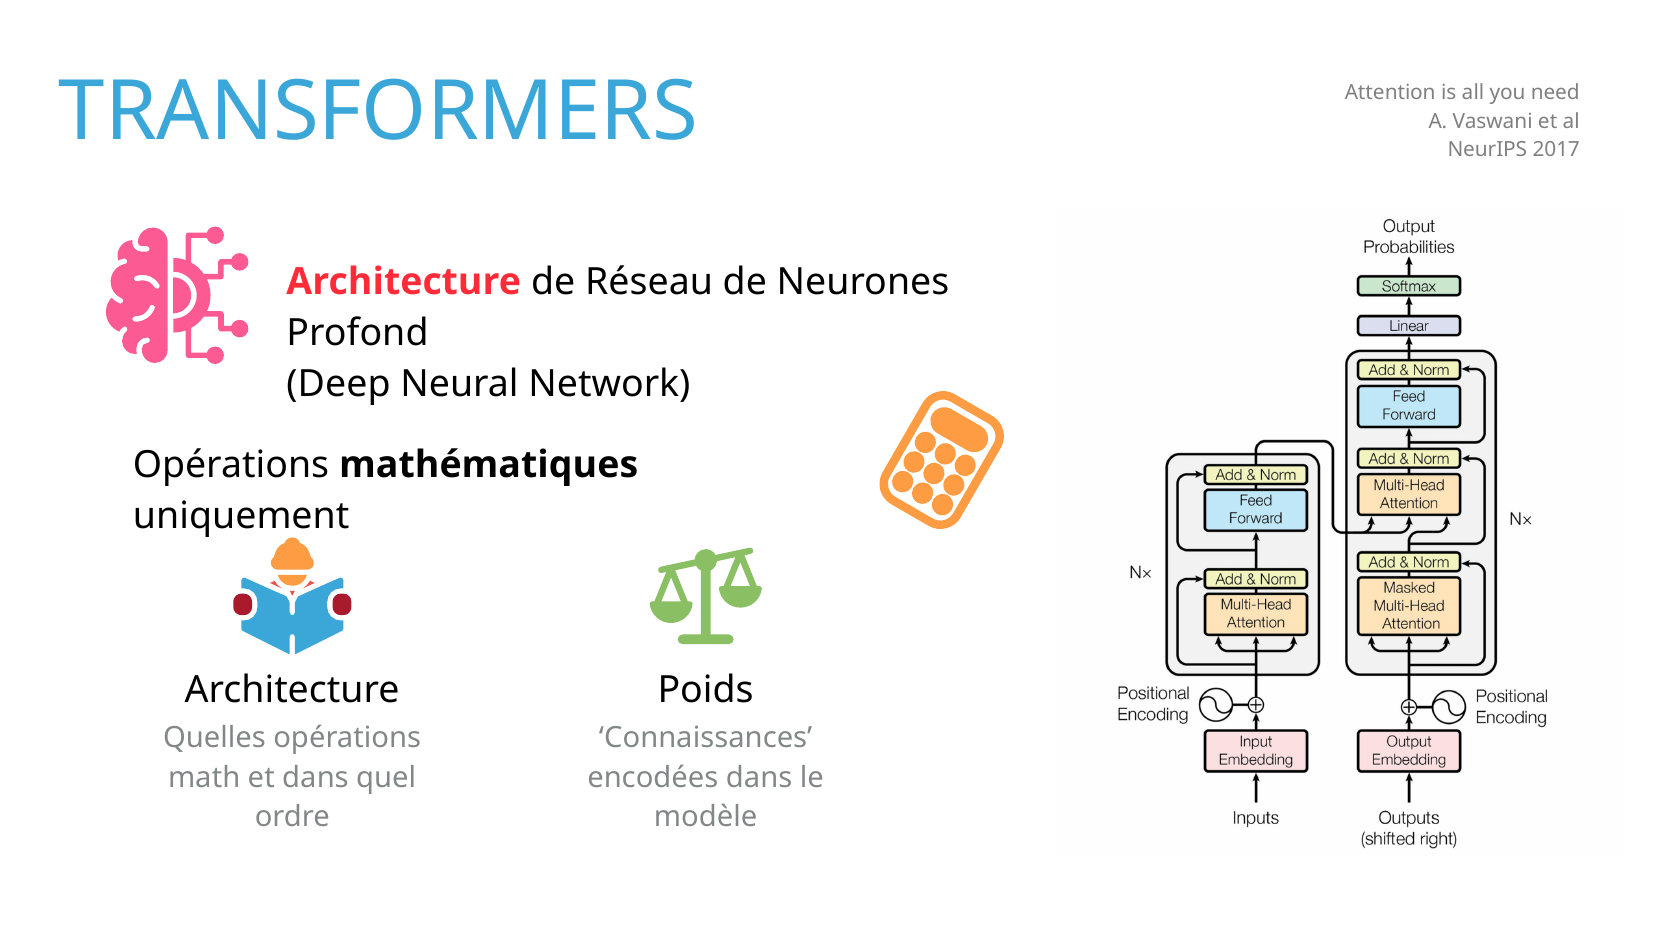

# Transformers
Attention is all you need
A. Vaswani et al
NeurIPS 2017
Architecture de Réseau de Neurones Profond
(Deep Neural Network)
Opérations mathématiques uniquement
Architecture
Quelles opérations math et dans quel ordre
Poids
‘Connaissances’ encodées dans le modèle